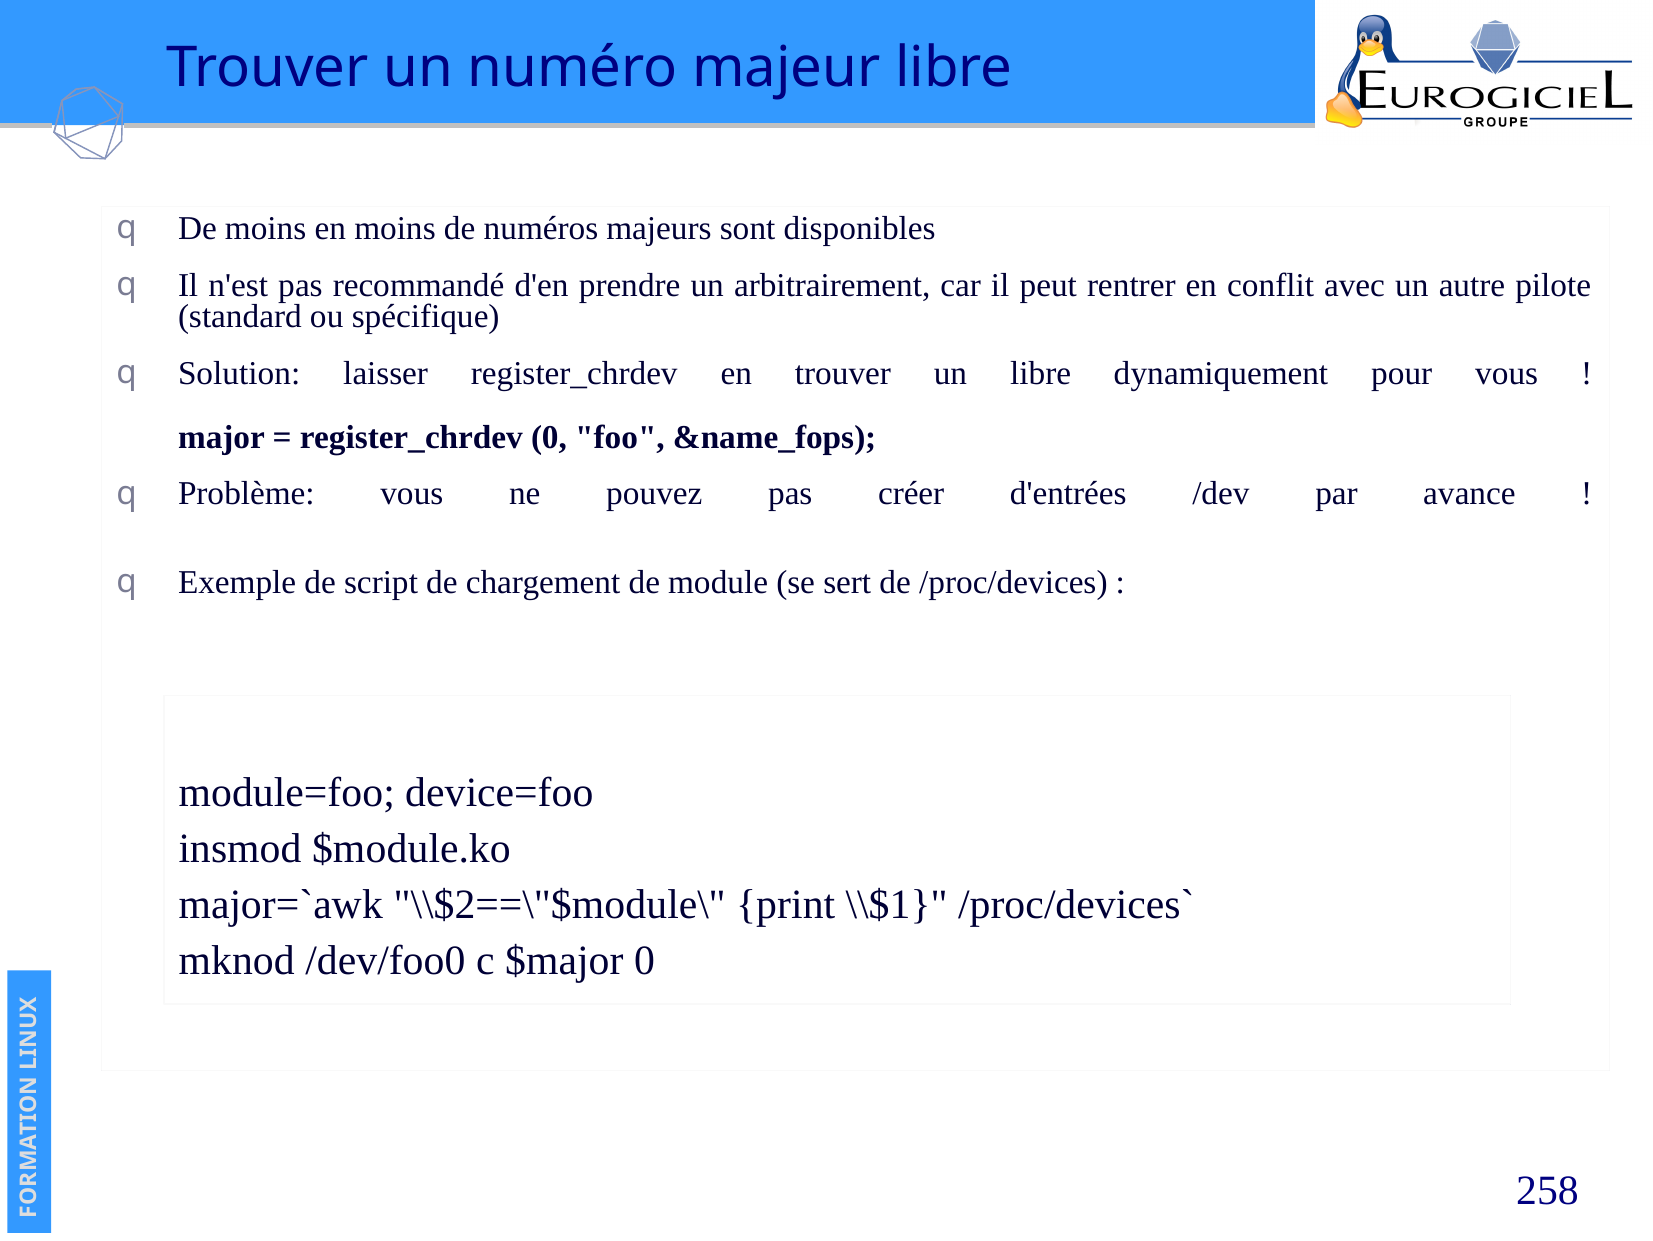

# Trouver un numéro majeur libre
De moins en moins de numéros majeurs sont disponibles
Il n'est pas recommandé d'en prendre un arbitrairement, car il peut rentrer en conflit avec un autre pilote (standard ou spécifique)‏
Solution: laisser register_chrdev en trouver un libre dynamiquement pour vous !
major = register_chrdev (0, "foo", &name_fops);
Problème: vous ne pouvez pas créer d'entrées /dev par avance !
Exemple de script de chargement de module (se sert de /proc/devices) :
module=foo; device=foo
insmod $module.ko
major=`awk "\\$2==\"$module\" {print \\$1}" /proc/devices`
mknod /dev/foo0 c $major 0